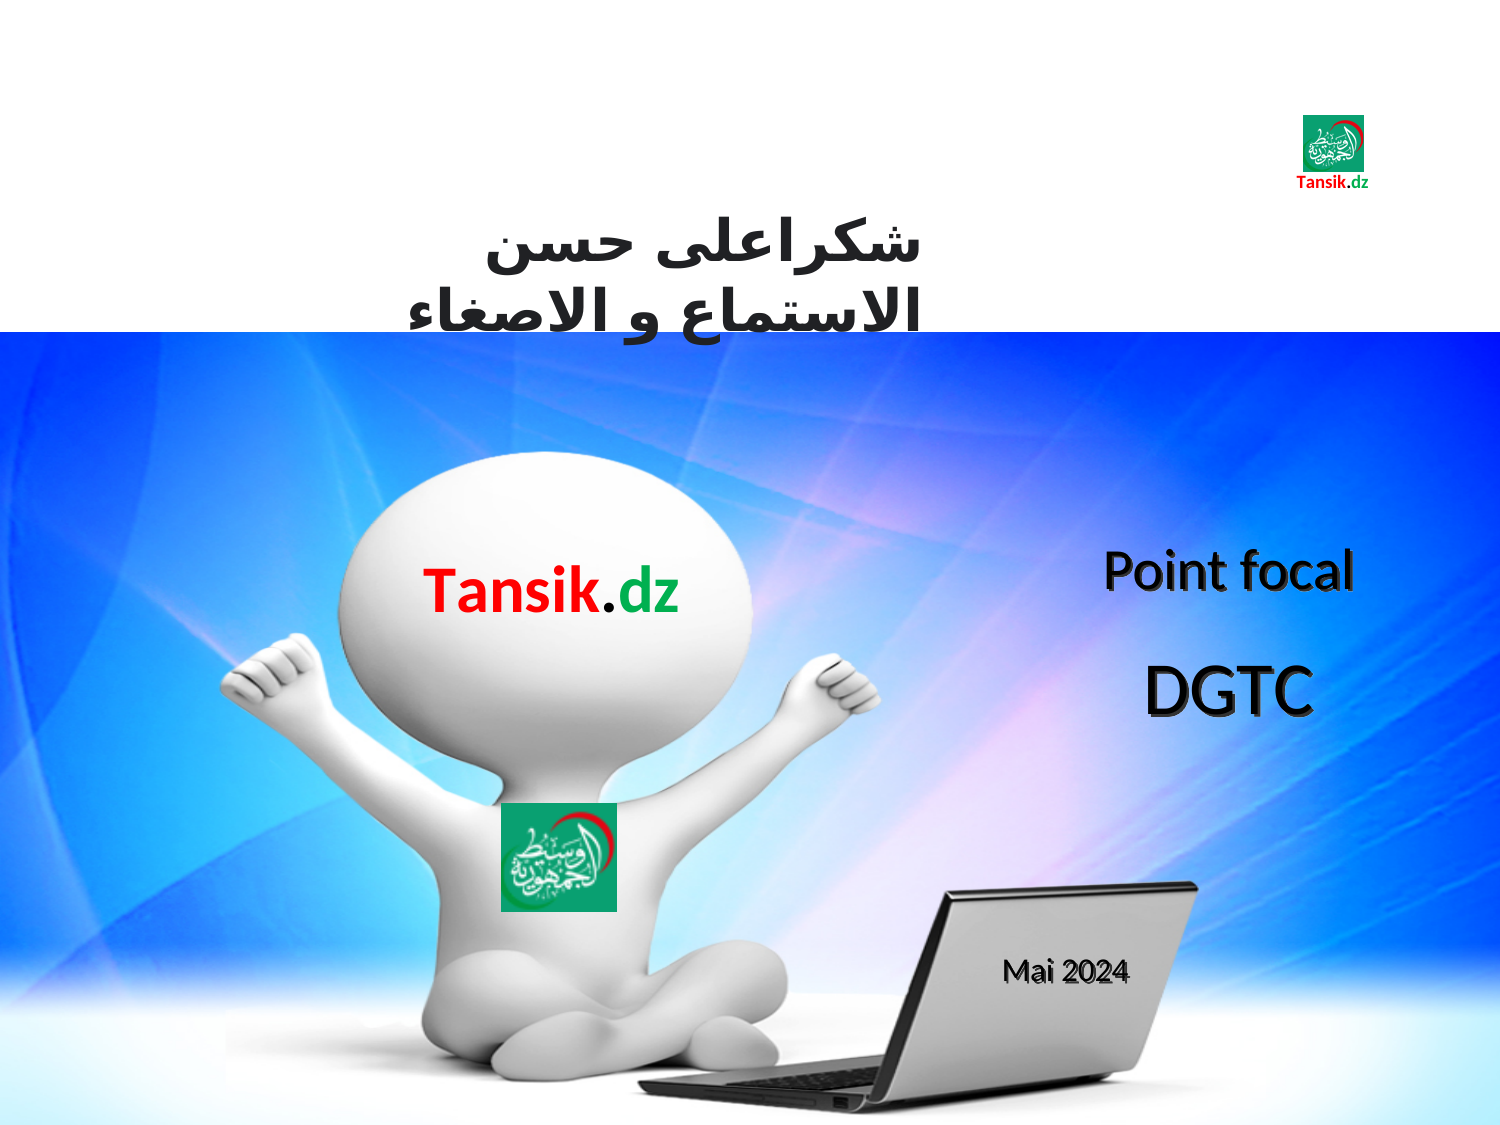

Merci pour votre attention
Tansik.dz
شكراعلى حسن الاستماع و الاصغاء
 Point focal
Tansik.dz
 DGTC
Mai 2024